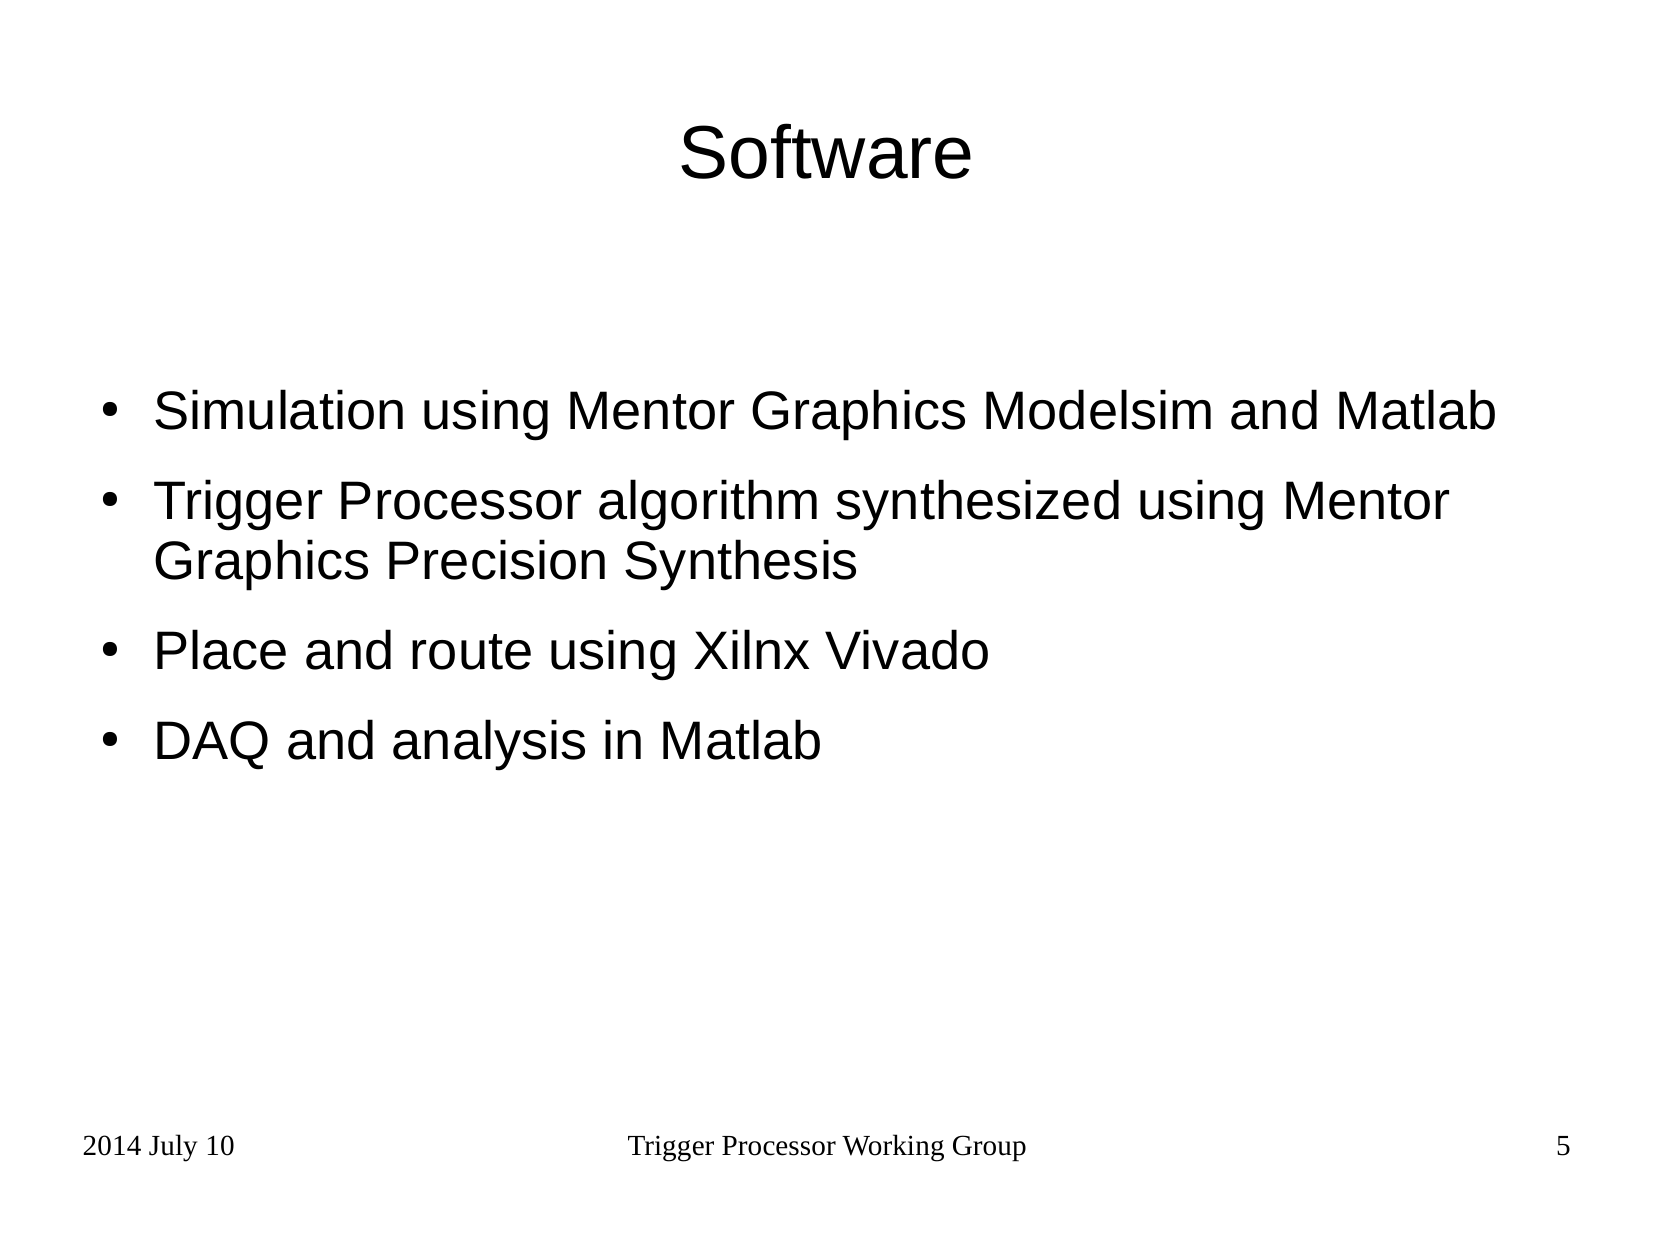

# Software
Simulation using Mentor Graphics Modelsim and Matlab
Trigger Processor algorithm synthesized using Mentor Graphics Precision Synthesis
Place and route using Xilnx Vivado
DAQ and analysis in Matlab
2014 July 10
Trigger Processor Working Group
5